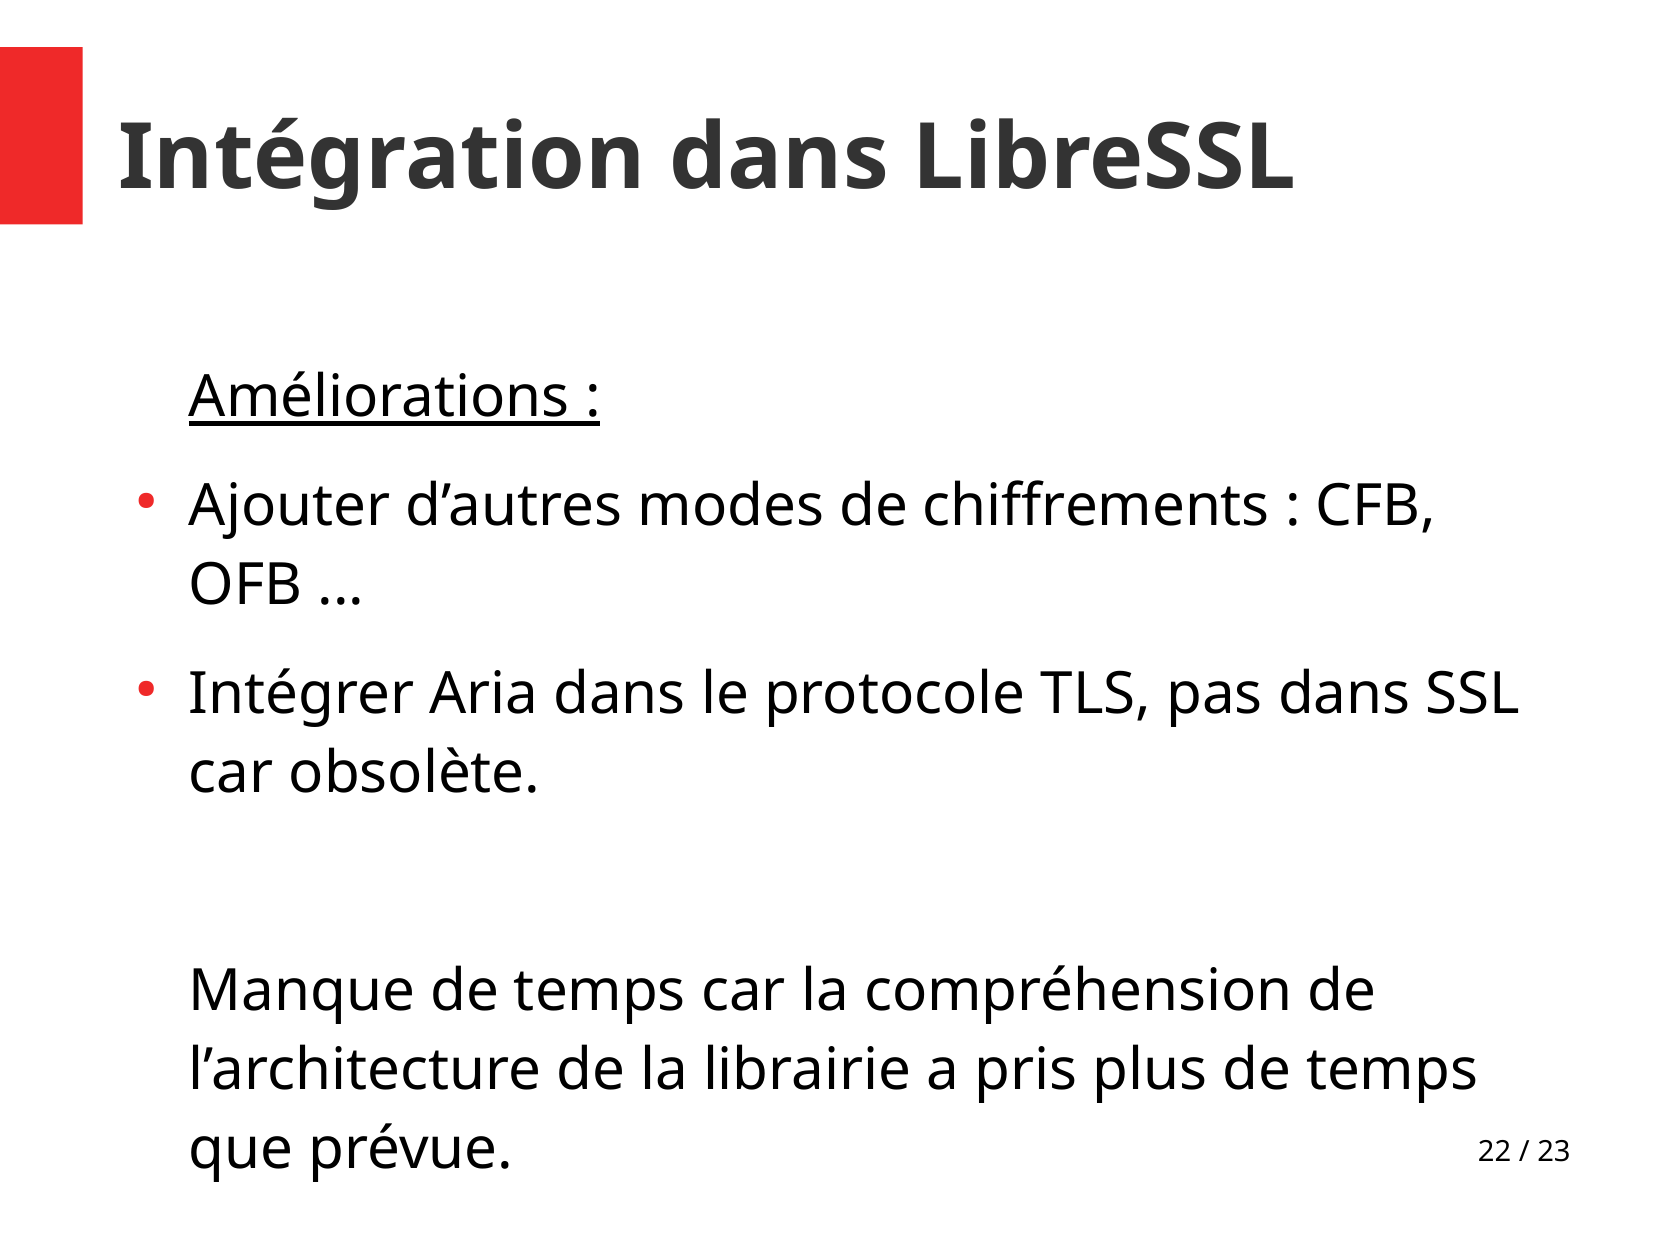

# Intégration dans LibreSSL
Améliorations :
Ajouter d’autres modes de chiffrements : CFB, OFB ...
Intégrer Aria dans le protocole TLS, pas dans SSL car obsolète.
Manque de temps car la compréhension de l’architecture de la librairie a pris plus de temps que prévue.
22